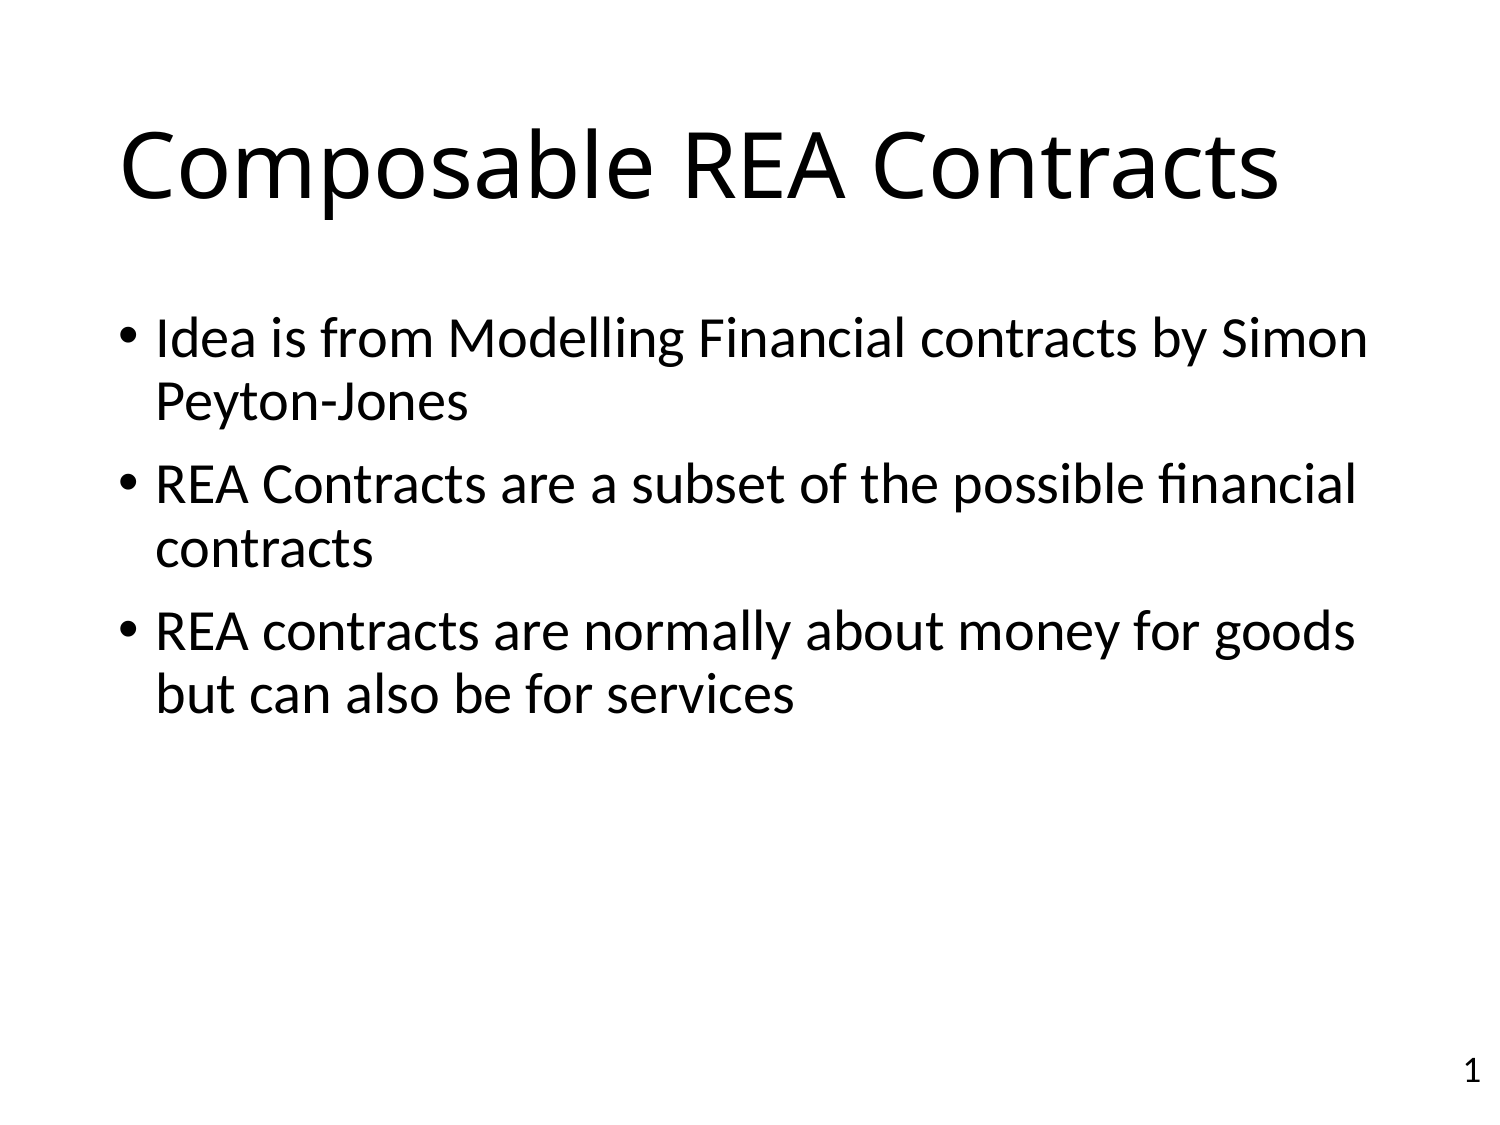

# Composable REA Contracts
Idea is from Modelling Financial contracts by Simon Peyton-Jones
REA Contracts are a subset of the possible financial contracts
REA contracts are normally about money for goods but can also be for services
1